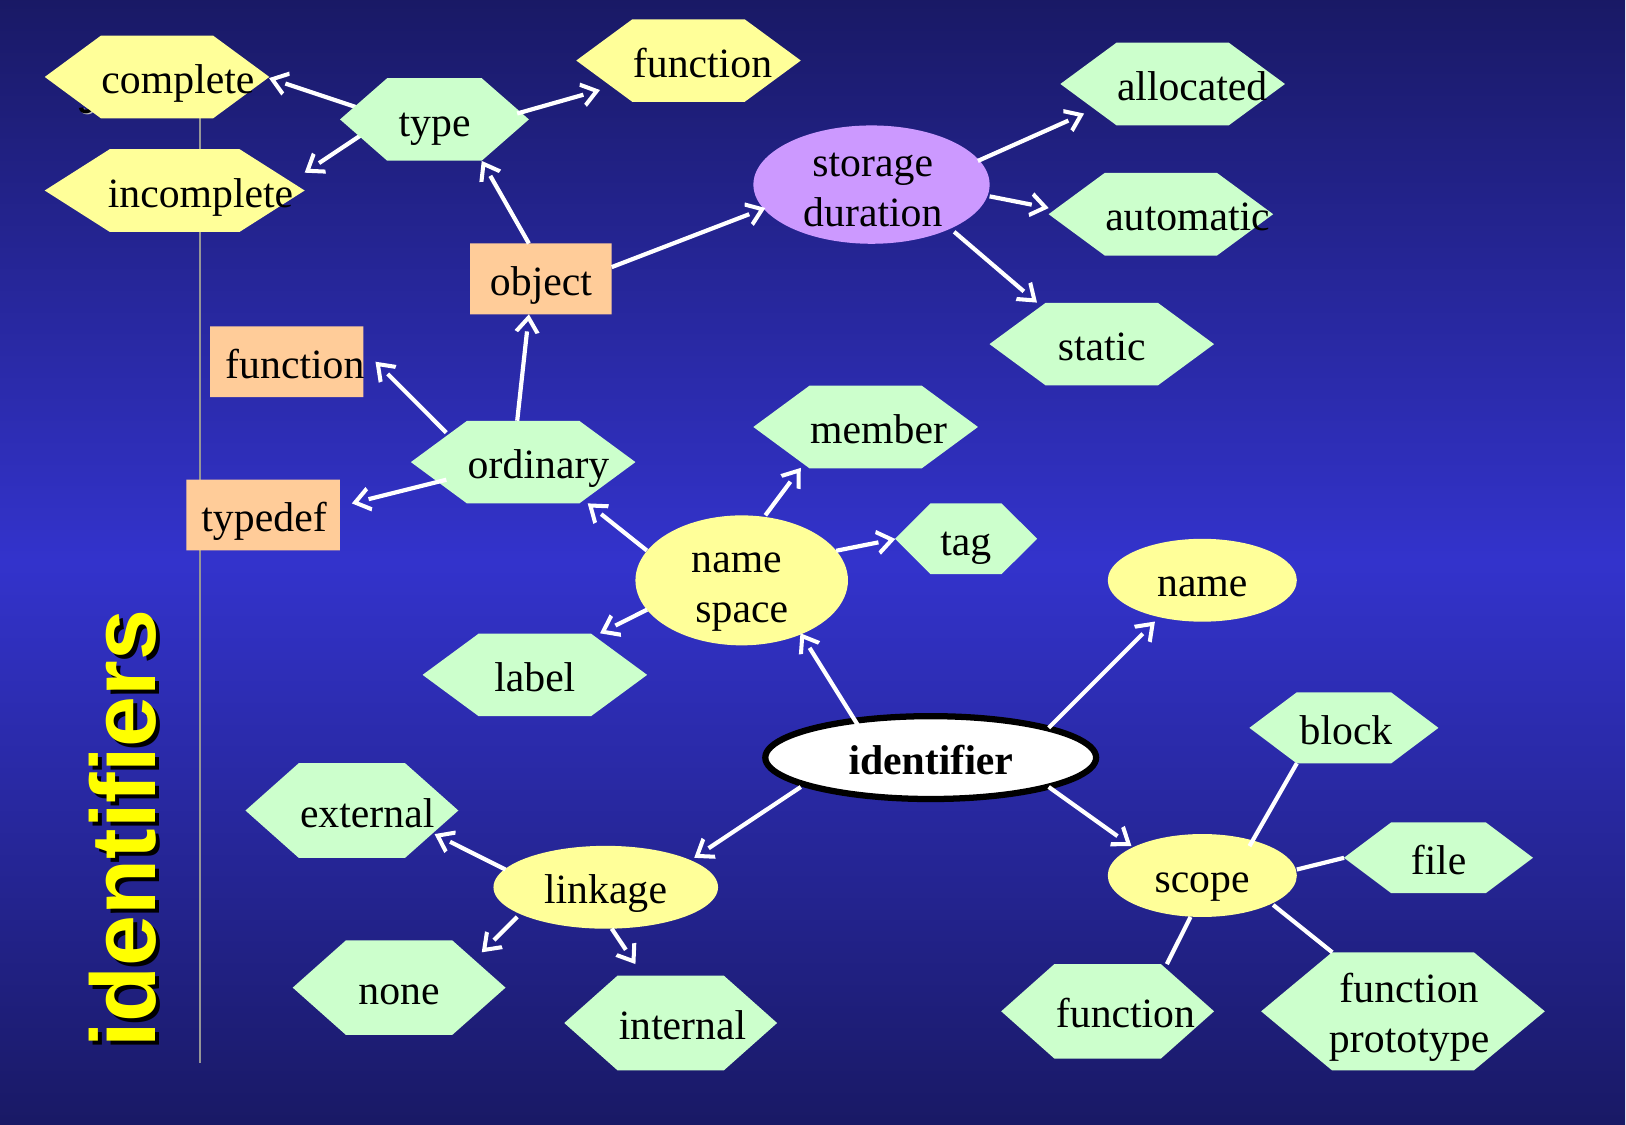

function
complete
allocated
9
type
storage
duration
incomplete
automatic
object
static
function
member
ordinary
typedef
tag
name
space
name
# identifiers
label
block
identifier
external
file
scope
linkage
none
function
prototype
function
internal